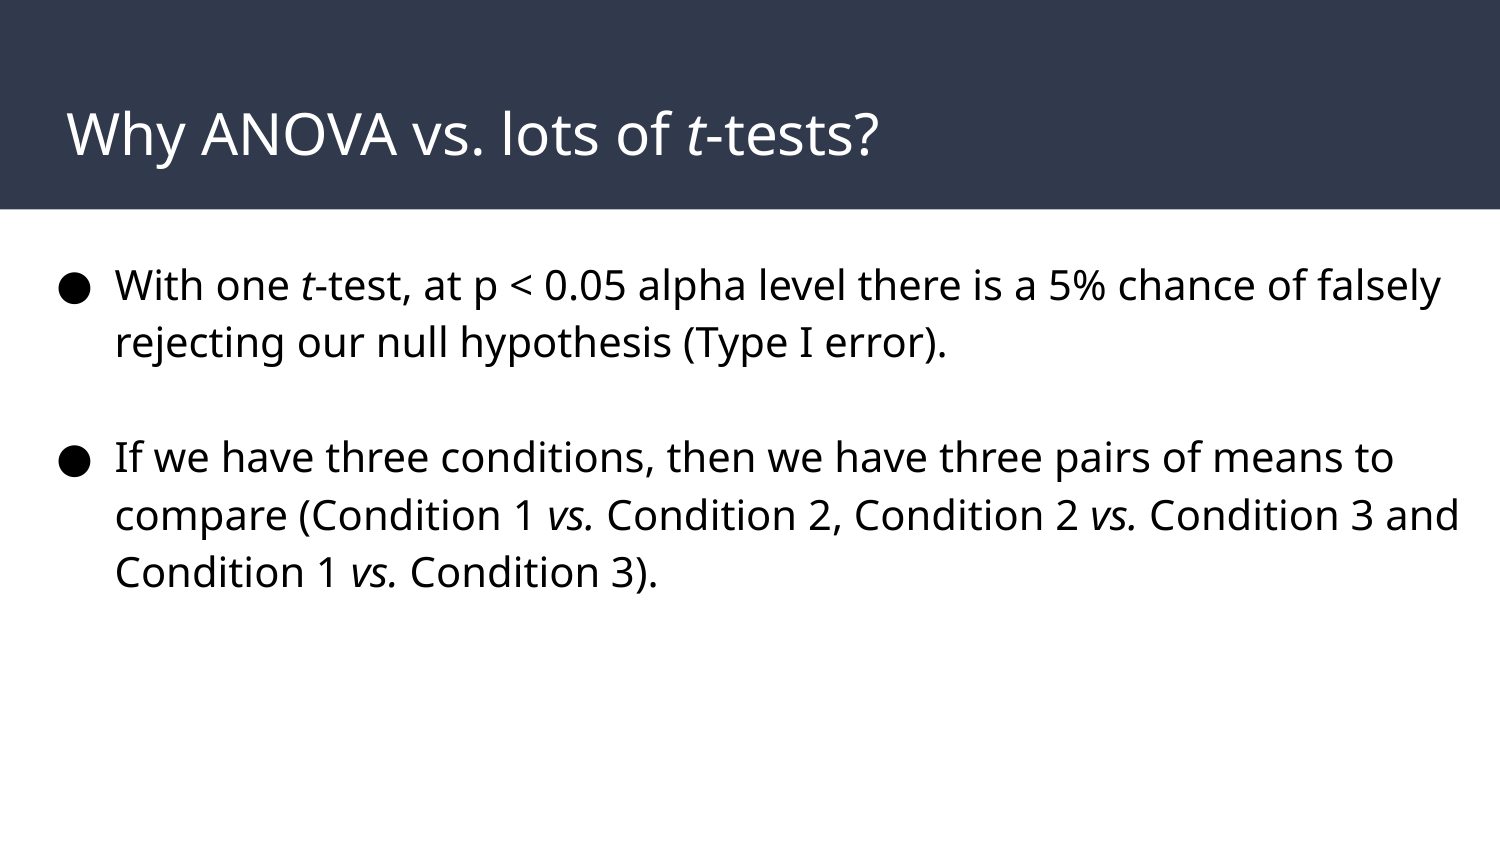

# Why ANOVA vs. lots of t-tests?
With one t-test, at p < 0.05 alpha level there is a 5% chance of falsely rejecting our null hypothesis (Type I error).
If we have three conditions, then we have three pairs of means to compare (Condition 1 vs. Condition 2, Condition 2 vs. Condition 3 and Condition 1 vs. Condition 3).